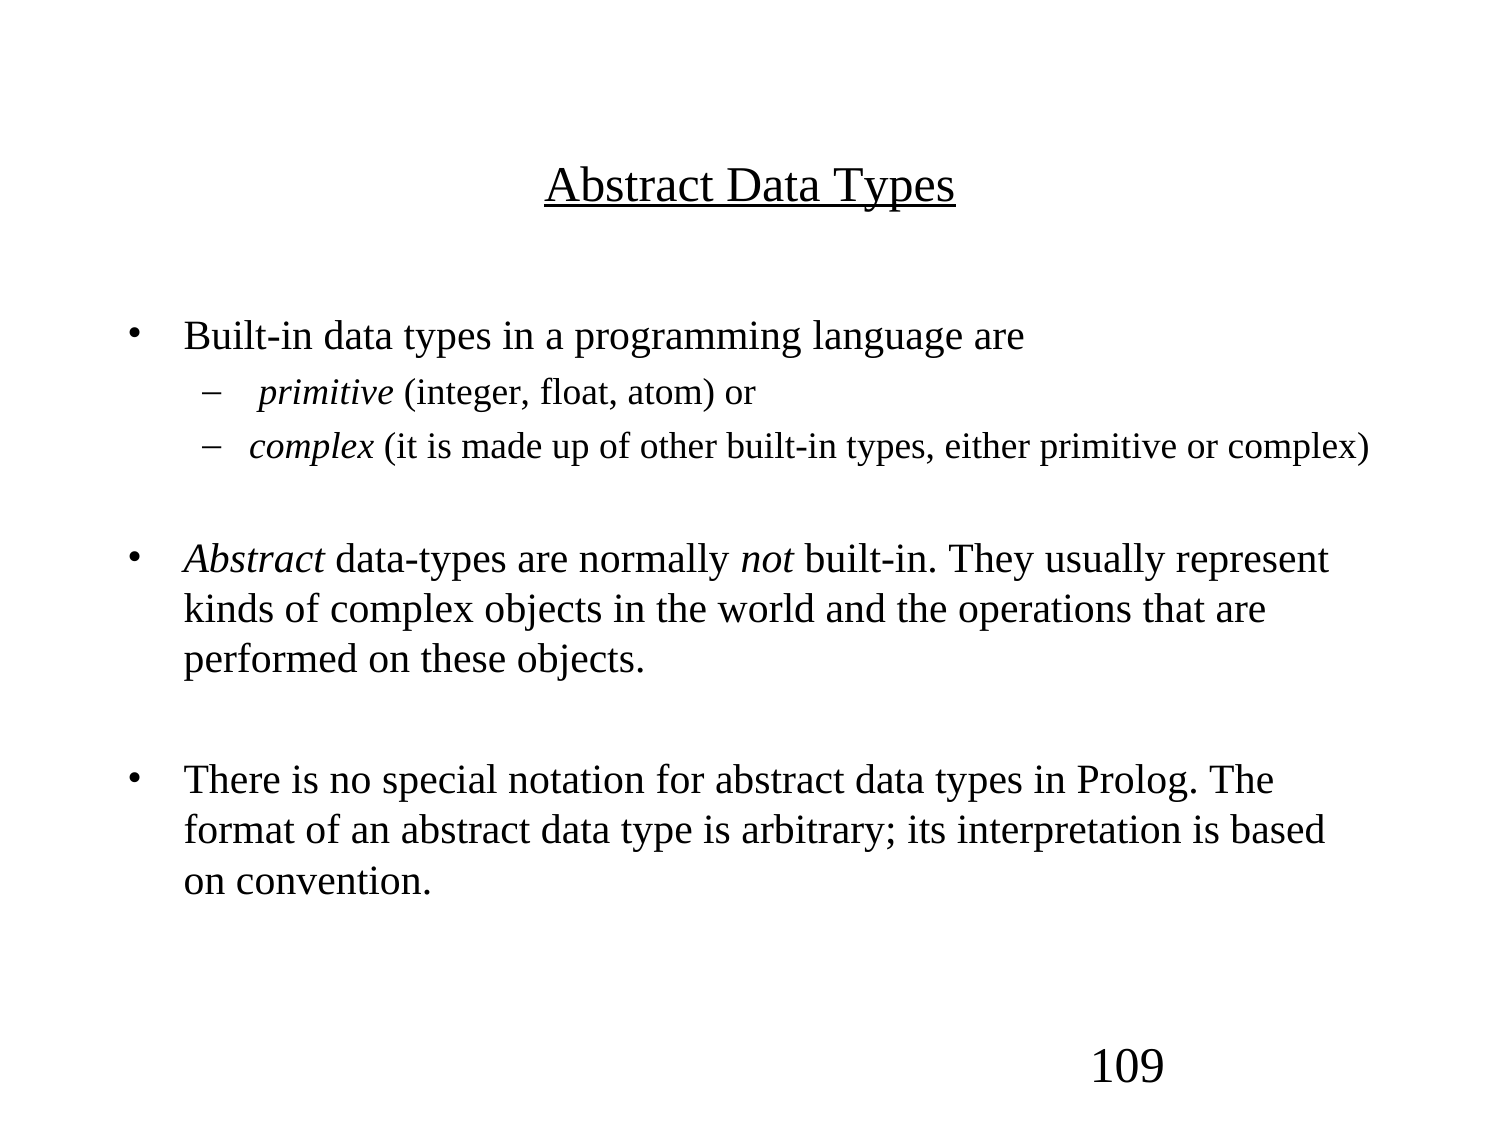

# Abstract Data Types
Built-in data types in a programming language are
 primitive (integer, float, atom) or
complex (it is made up of other built-in types, either primitive or complex)
Abstract data-types are normally not built-in. They usually represent kinds of complex objects in the world and the operations that are performed on these objects.
There is no special notation for abstract data types in Prolog. The format of an abstract data type is arbitrary; its interpretation is based on convention.
109